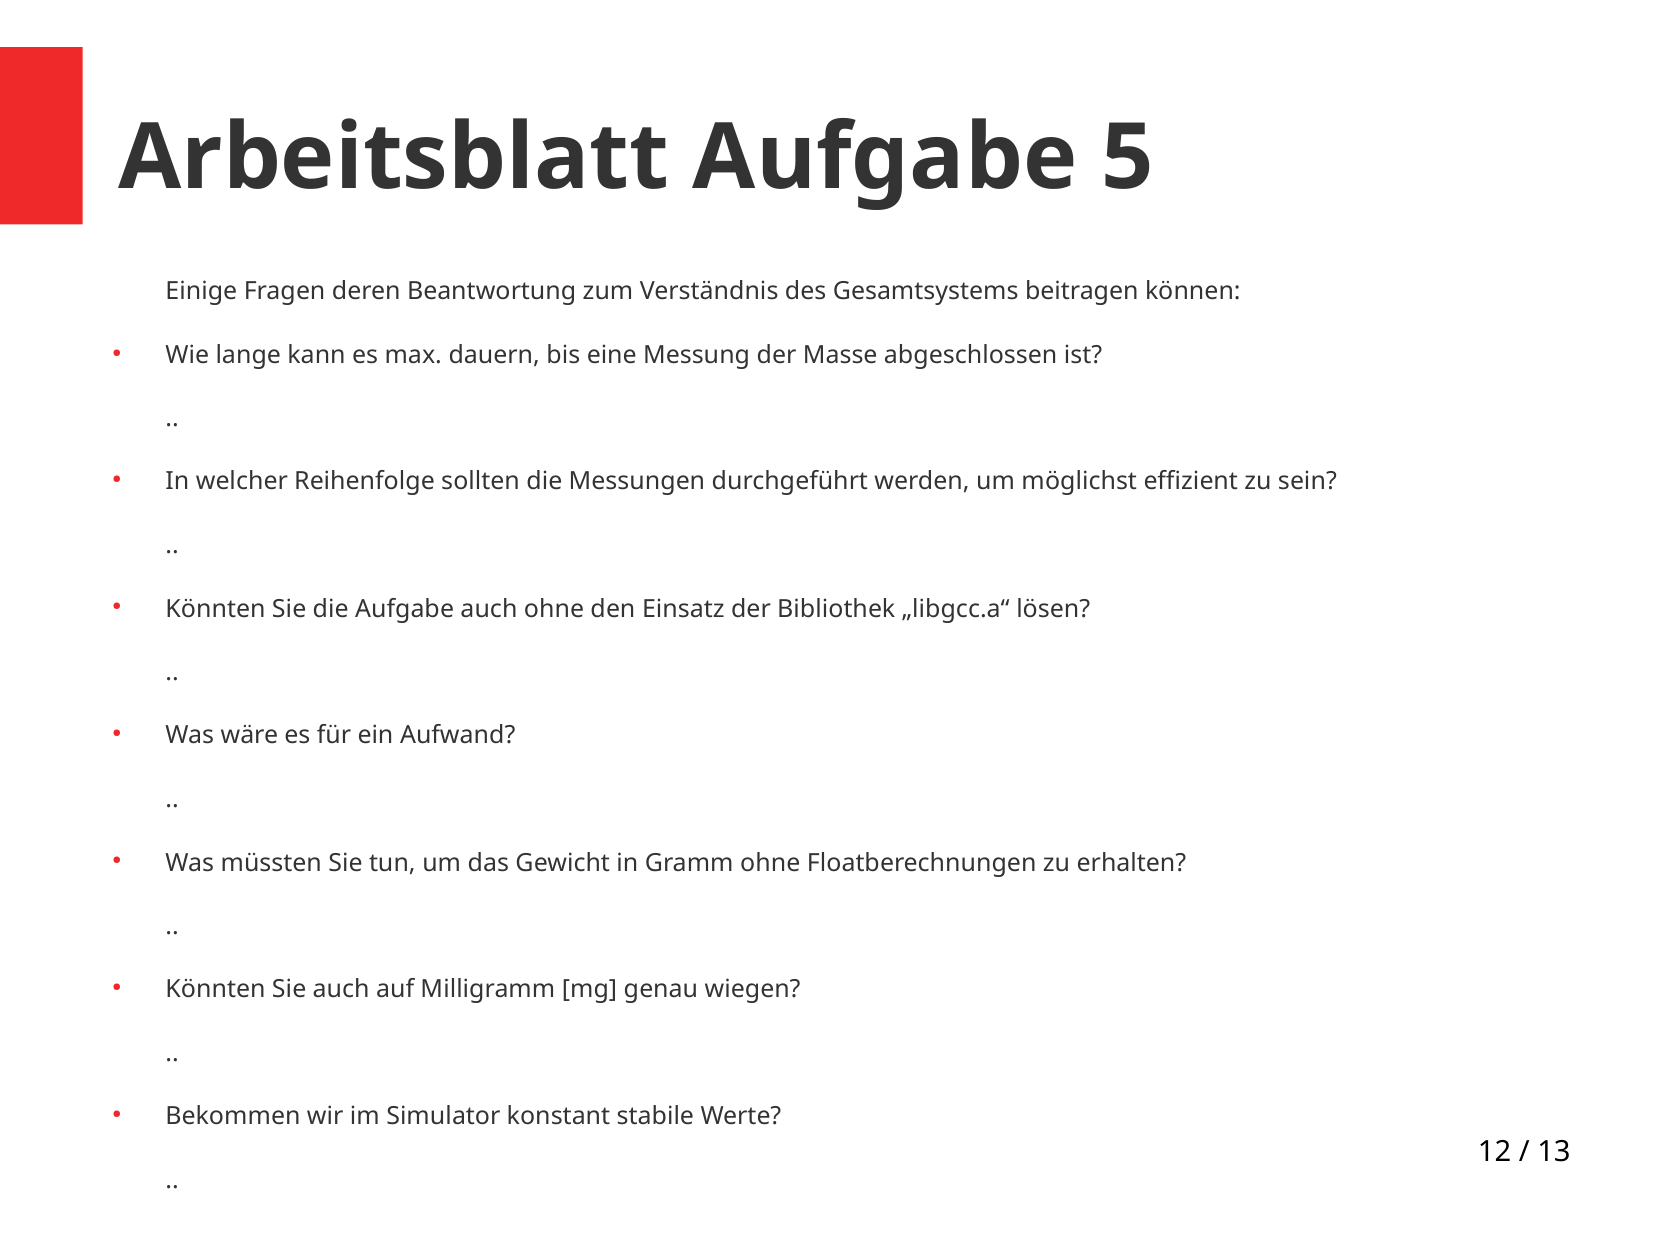

# Arbeitsblatt Aufgabe 5
Einige Fragen deren Beantwortung zum Verständnis des Gesamtsystems beitragen können:
Wie lange kann es max. dauern, bis eine Messung der Masse abgeschlossen ist?
..
In welcher Reihenfolge sollten die Messungen durchgeführt werden, um möglichst effizient zu sein?
..
Könnten Sie die Aufgabe auch ohne den Einsatz der Bibliothek „libgcc.a“ lösen?
..
Was wäre es für ein Aufwand?
..
Was müssten Sie tun, um das Gewicht in Gramm ohne Floatberechnungen zu erhalten?
..
Könnten Sie auch auf Milligramm [mg] genau wiegen?
..
Bekommen wir im Simulator konstant stabile Werte?
..
12